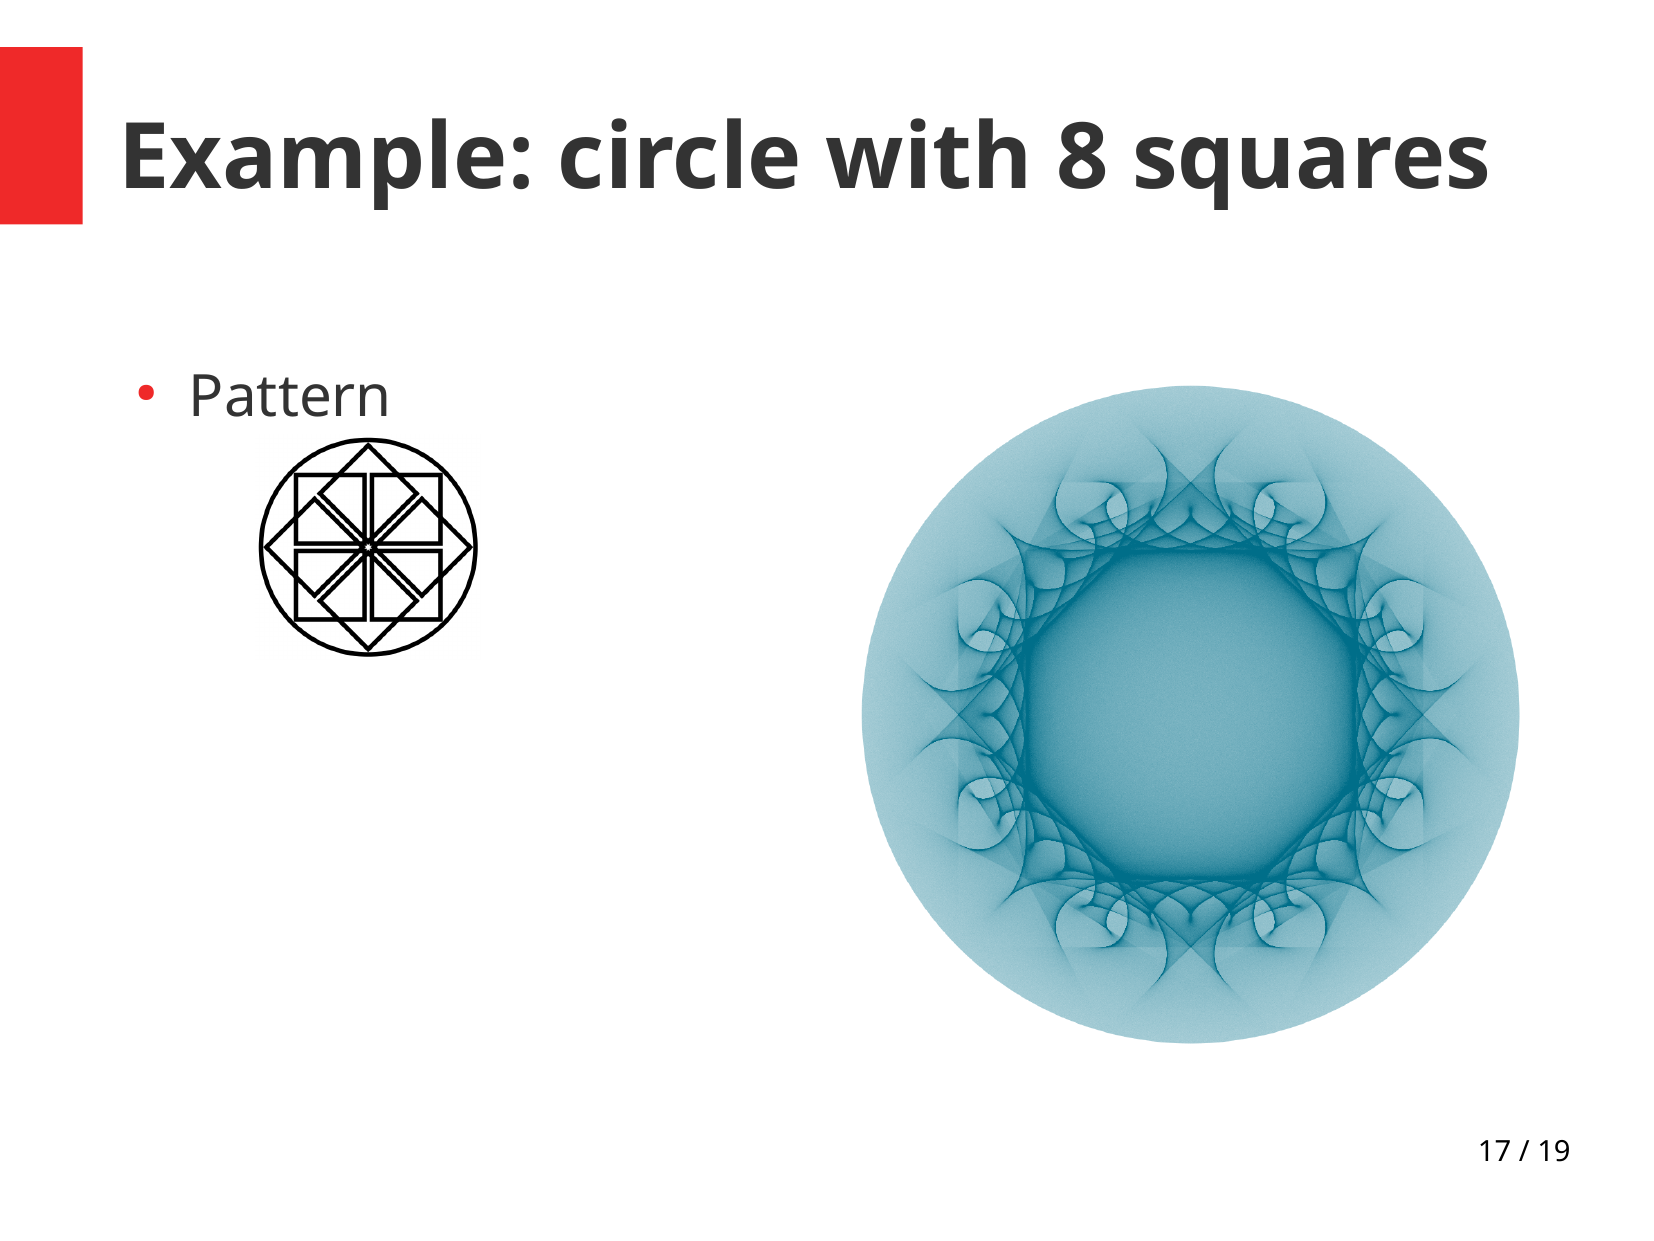

# Example: circle with 8 squares
Pattern
17